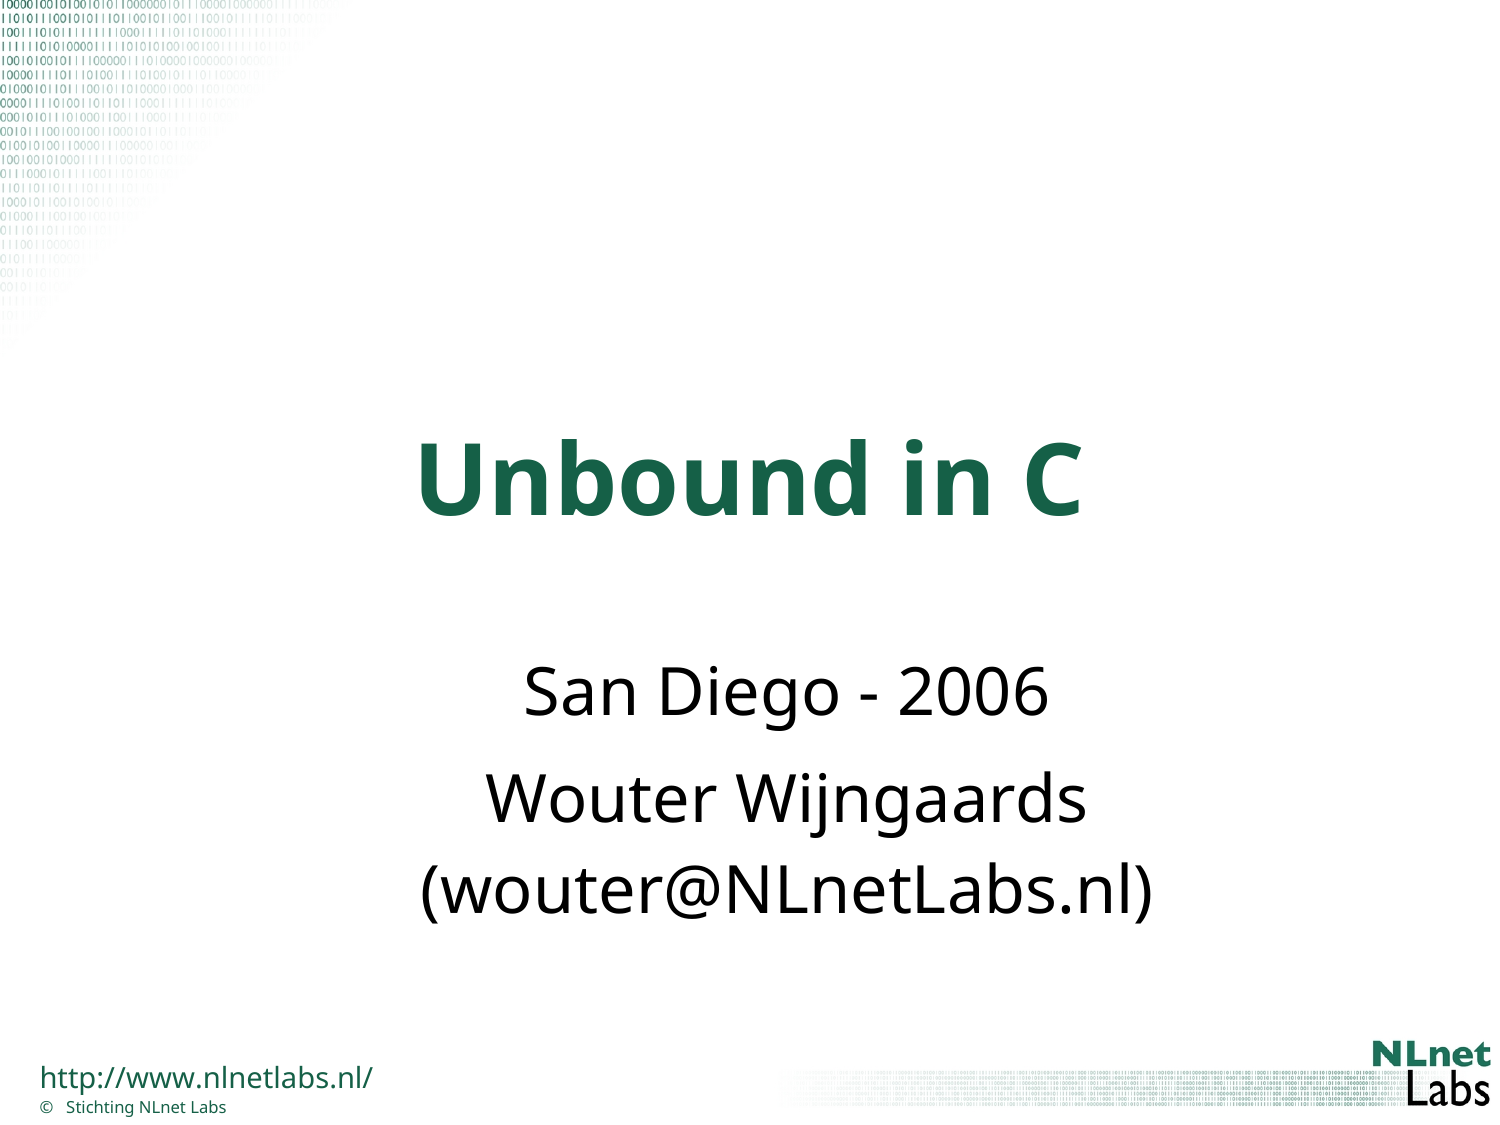

# Unbound in C
San Diego - 2006
Wouter Wijngaards (wouter@NLnetLabs.nl)